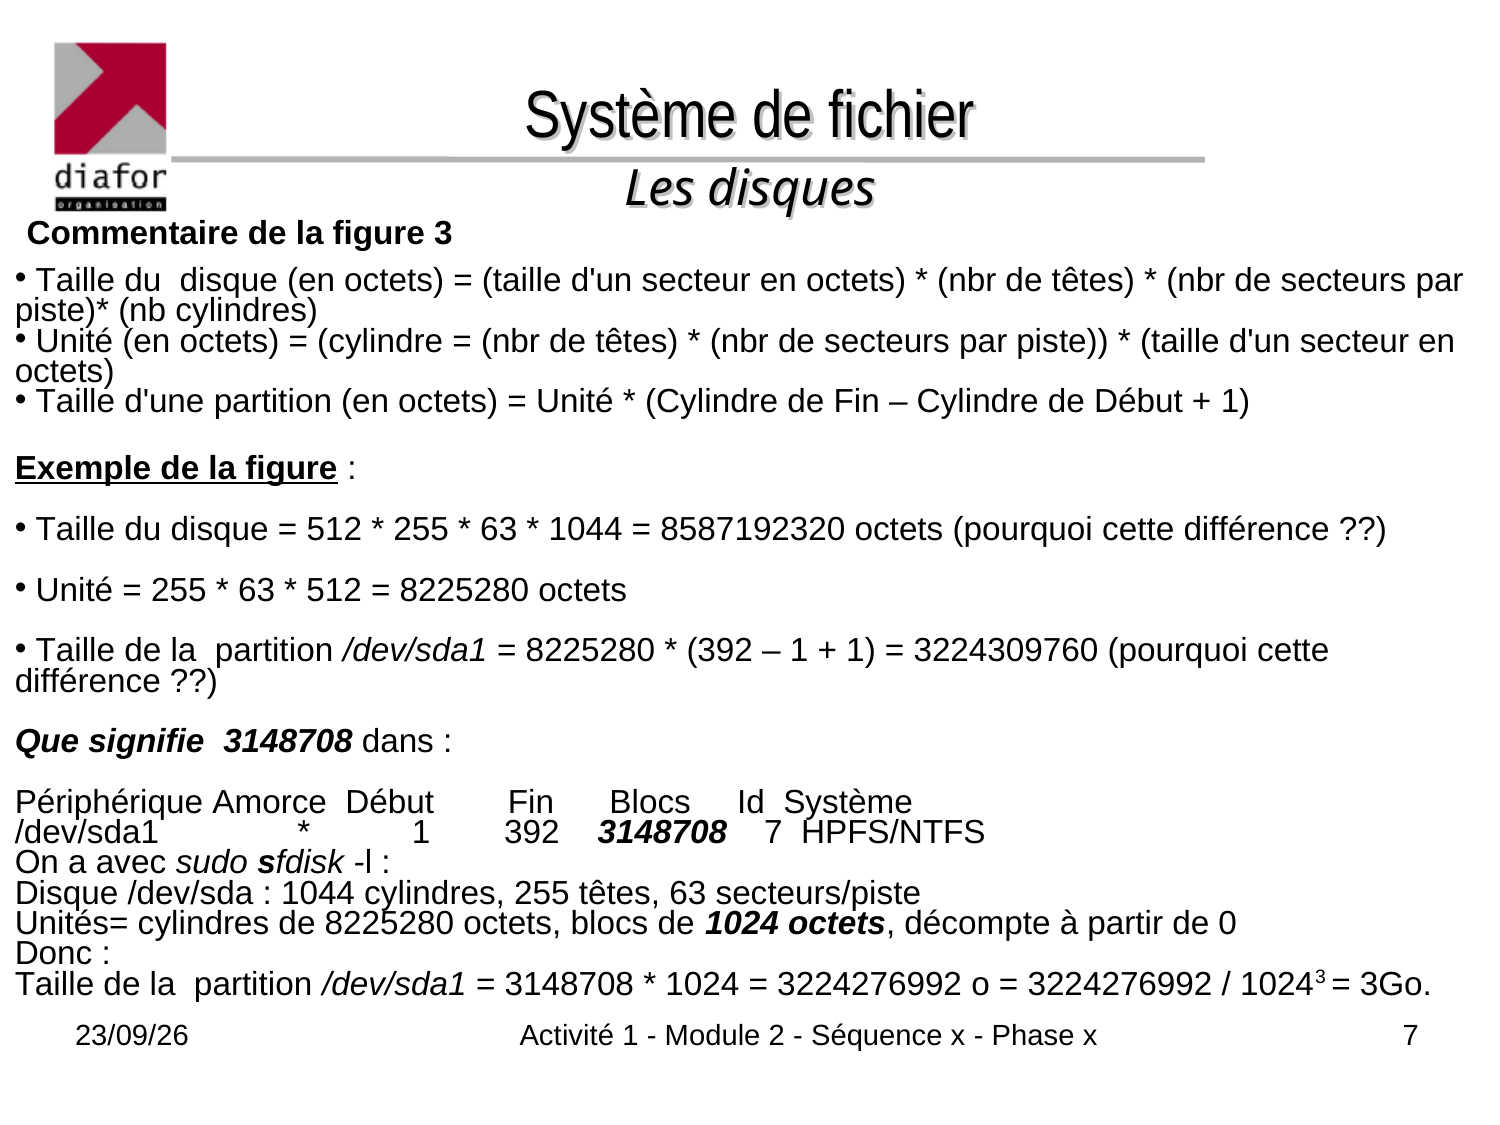

# Système de fichier Les disques
Commentaire de la figure 3
 Taille du disque (en octets) = (taille d'un secteur en octets) * (nbr de têtes) * (nbr de secteurs par piste)* (nb cylindres)
 Unité (en octets) = (cylindre = (nbr de têtes) * (nbr de secteurs par piste)) * (taille d'un secteur en octets)
 Taille d'une partition (en octets) = Unité * (Cylindre de Fin – Cylindre de Début + 1)
Exemple de la figure :
 Taille du disque = 512 * 255 * 63 * 1044 = 8587192320 octets (pourquoi cette différence ??)
 Unité = 255 * 63 * 512 = 8225280 octets
 Taille de la partition /dev/sda1 = 8225280 * (392 – 1 + 1) = 3224309760 (pourquoi cette différence ??)
Que signifie  3148708 dans :
Périphérique Amorce Début Fin Blocs Id Système
/dev/sda1 * 1 392 3148708 7 HPFS/NTFS
On a avec sudo sfdisk -l :
Disque /dev/sda : 1044 cylindres, 255 têtes, 63 secteurs/piste
Unités= cylindres de 8225280 octets, blocs de 1024 octets, décompte à partir de 0
Donc :
Taille de la partition /dev/sda1 = 3148708 * 1024 = 3224276992 o = 3224276992 / 10243 = 3Go.
Activité 1 - Module 2 - Séquence x - Phase x
7